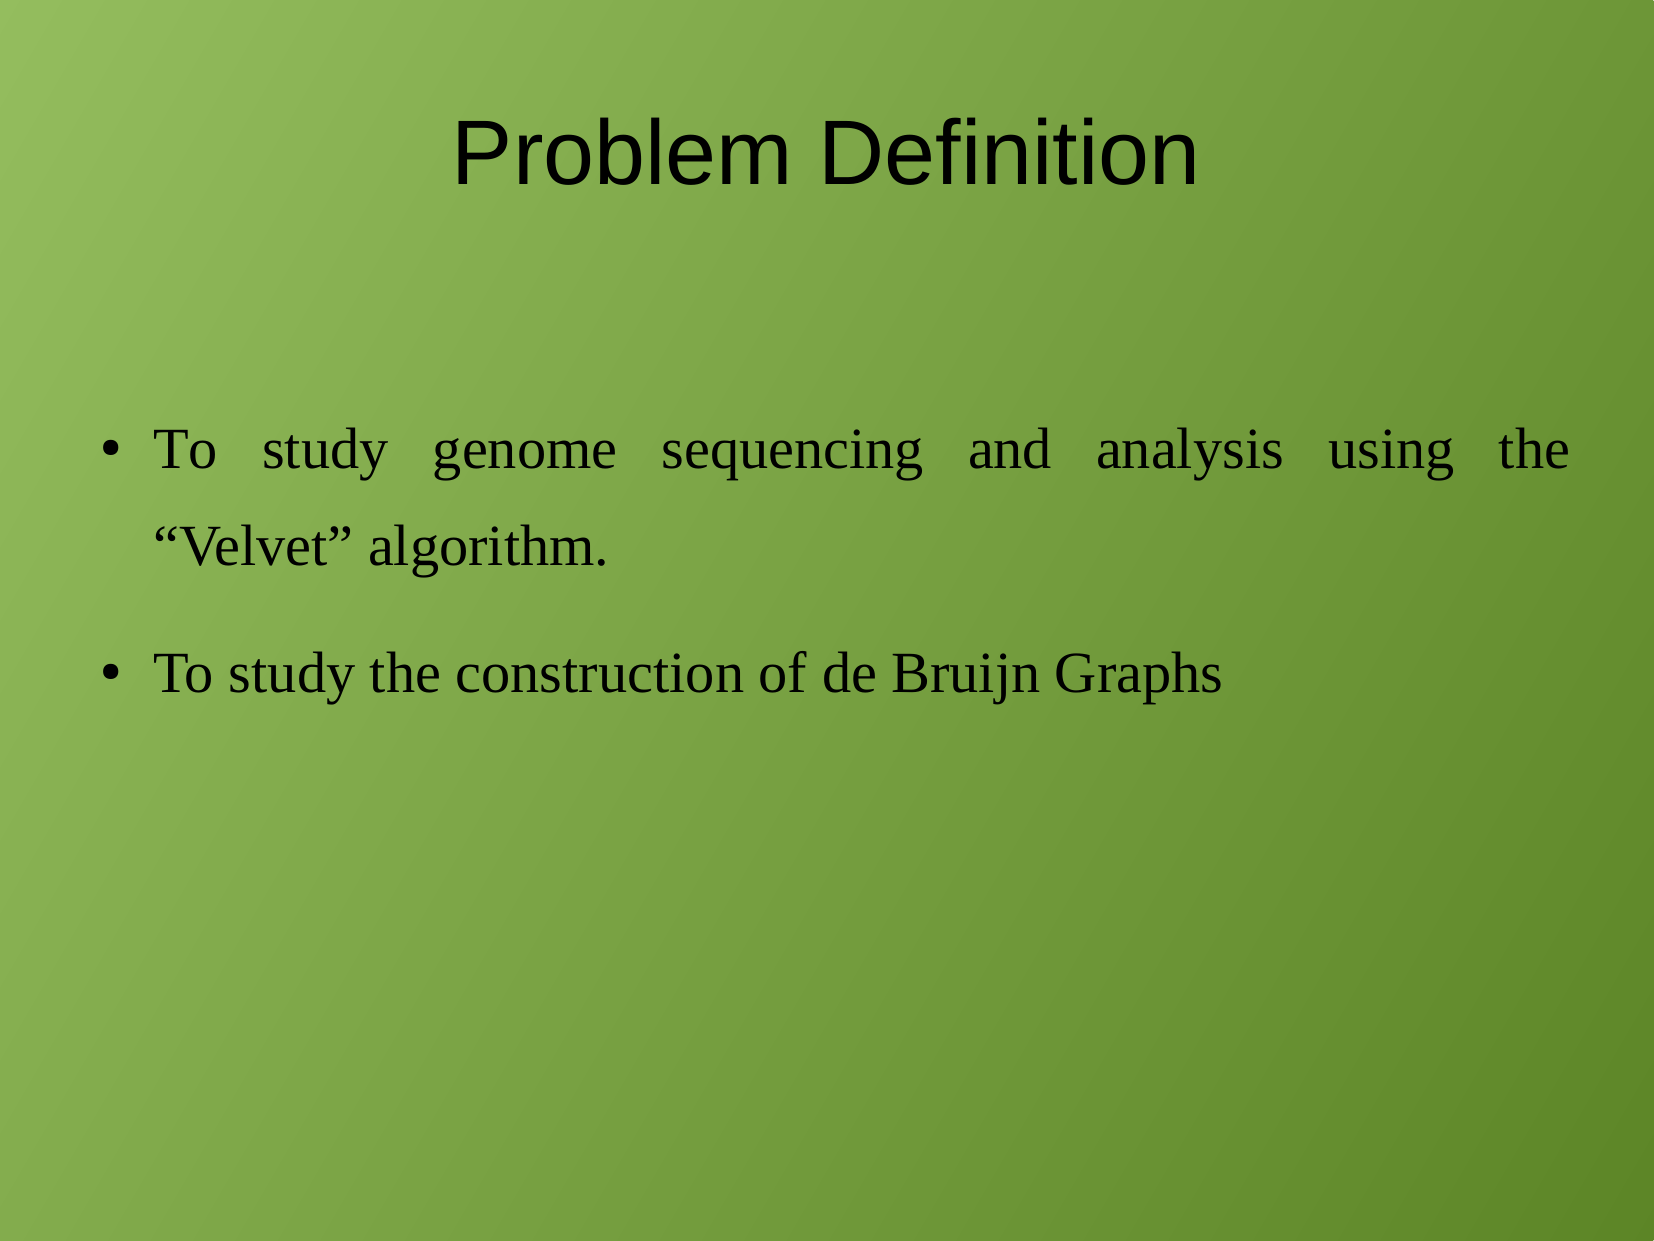

# Problem Definition
To study genome sequencing and analysis using the “Velvet” algorithm.
To study the construction of de Bruijn Graphs